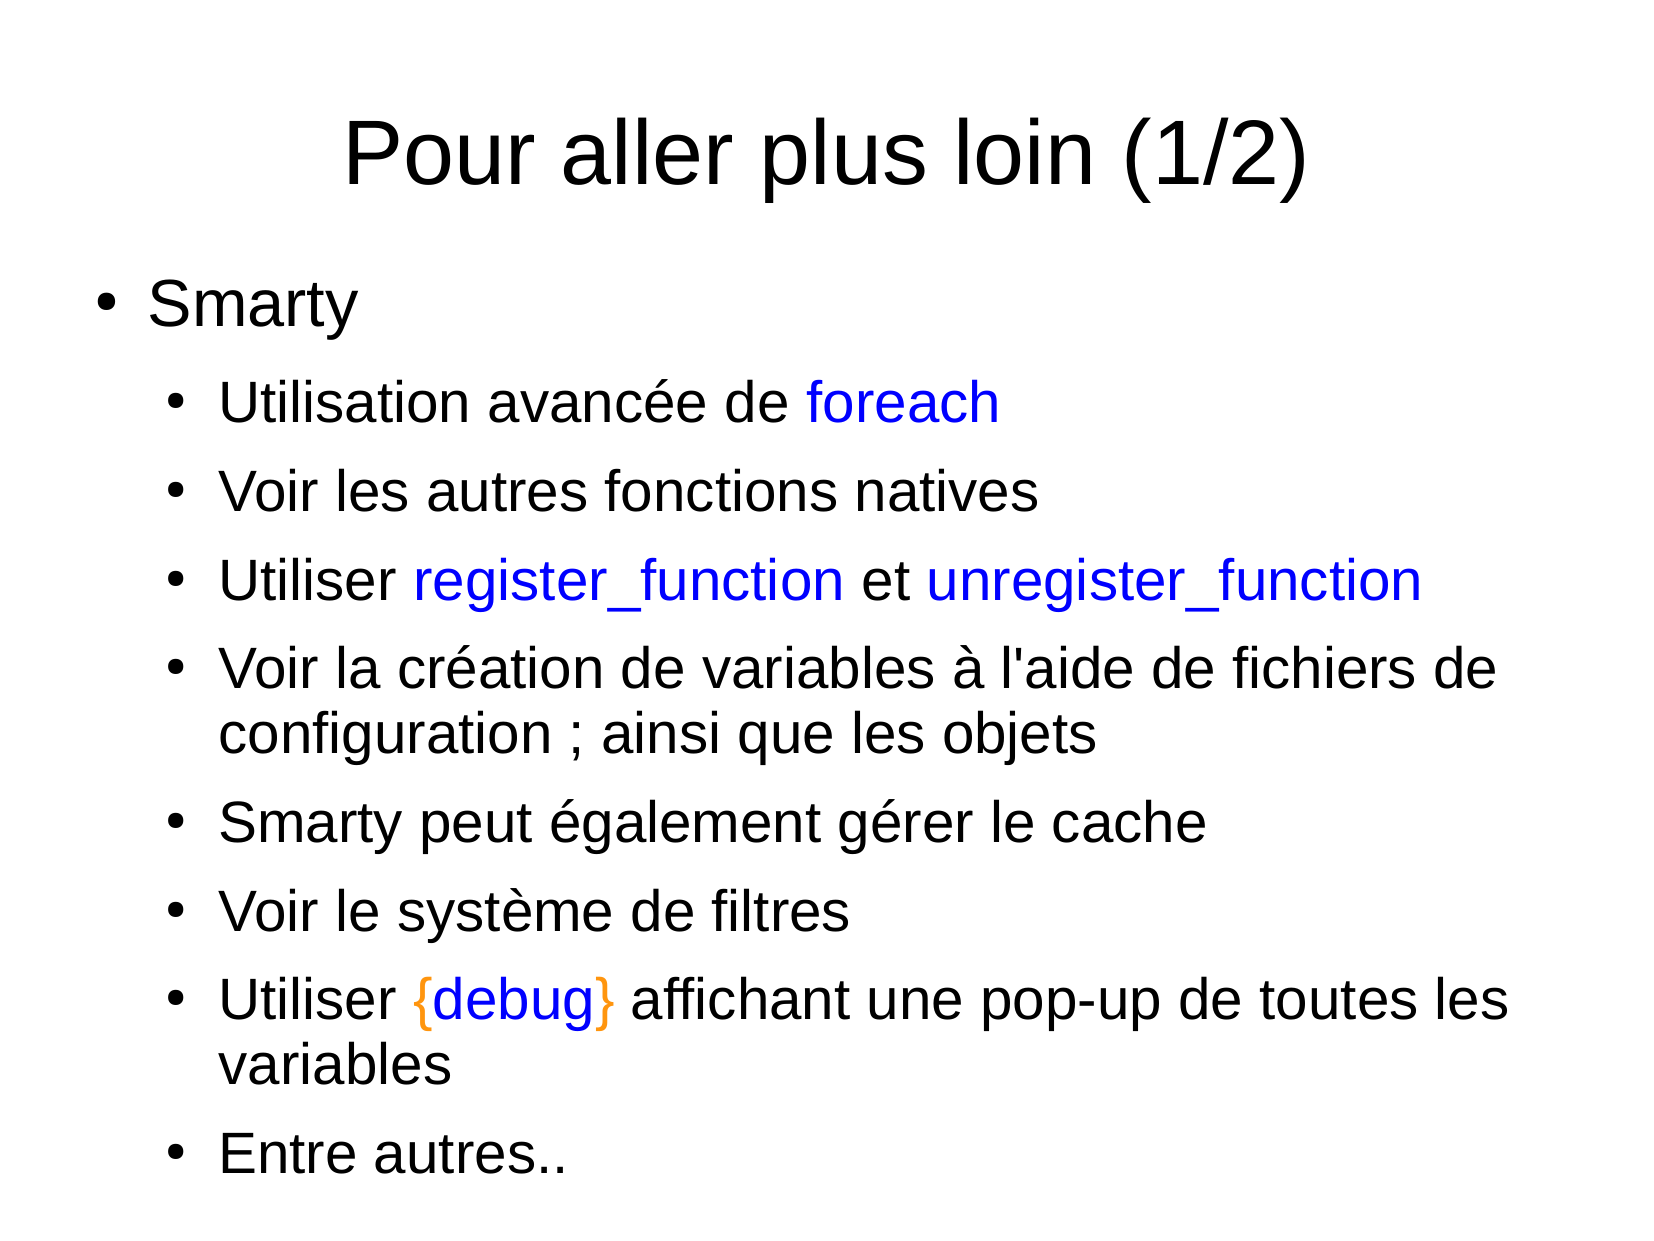

# Pour aller plus loin (1/2)
Smarty
Utilisation avancée de foreach
Voir les autres fonctions natives
Utiliser register_function et unregister_function
Voir la création de variables à l'aide de fichiers de configuration ; ainsi que les objets
Smarty peut également gérer le cache
Voir le système de filtres
Utiliser {debug} affichant une pop-up de toutes les variables
Entre autres..